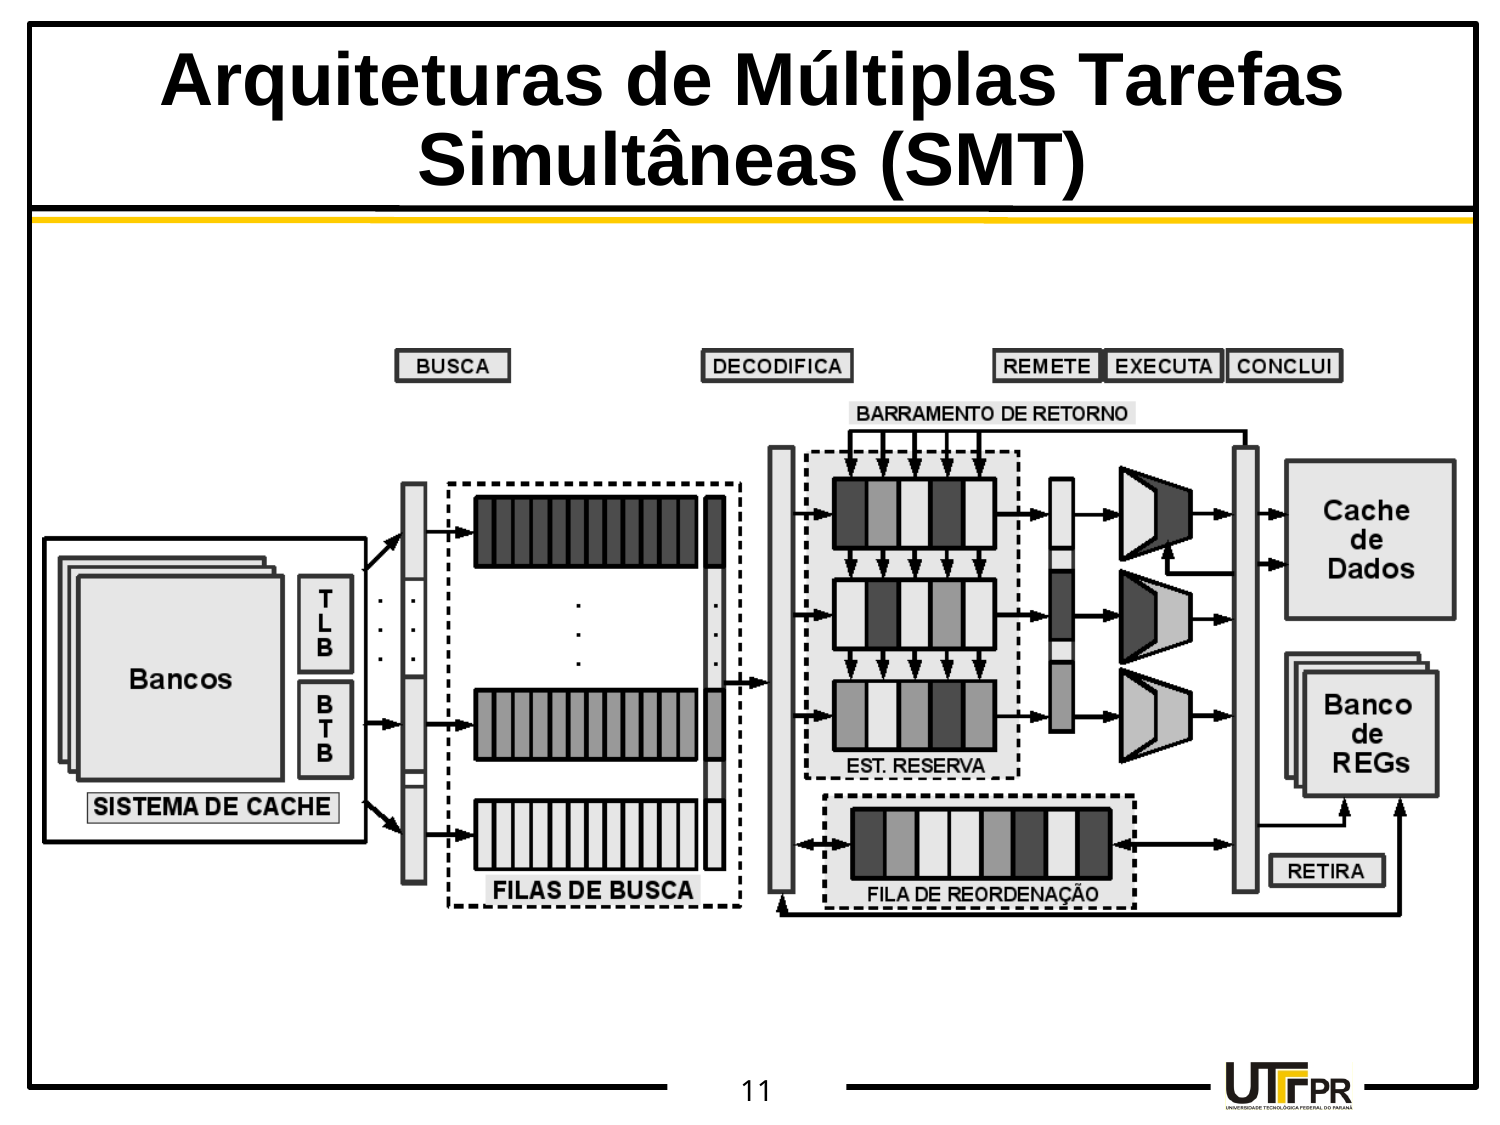

# Arquiteturas de Múltiplas Tarefas Simultâneas (SMT)